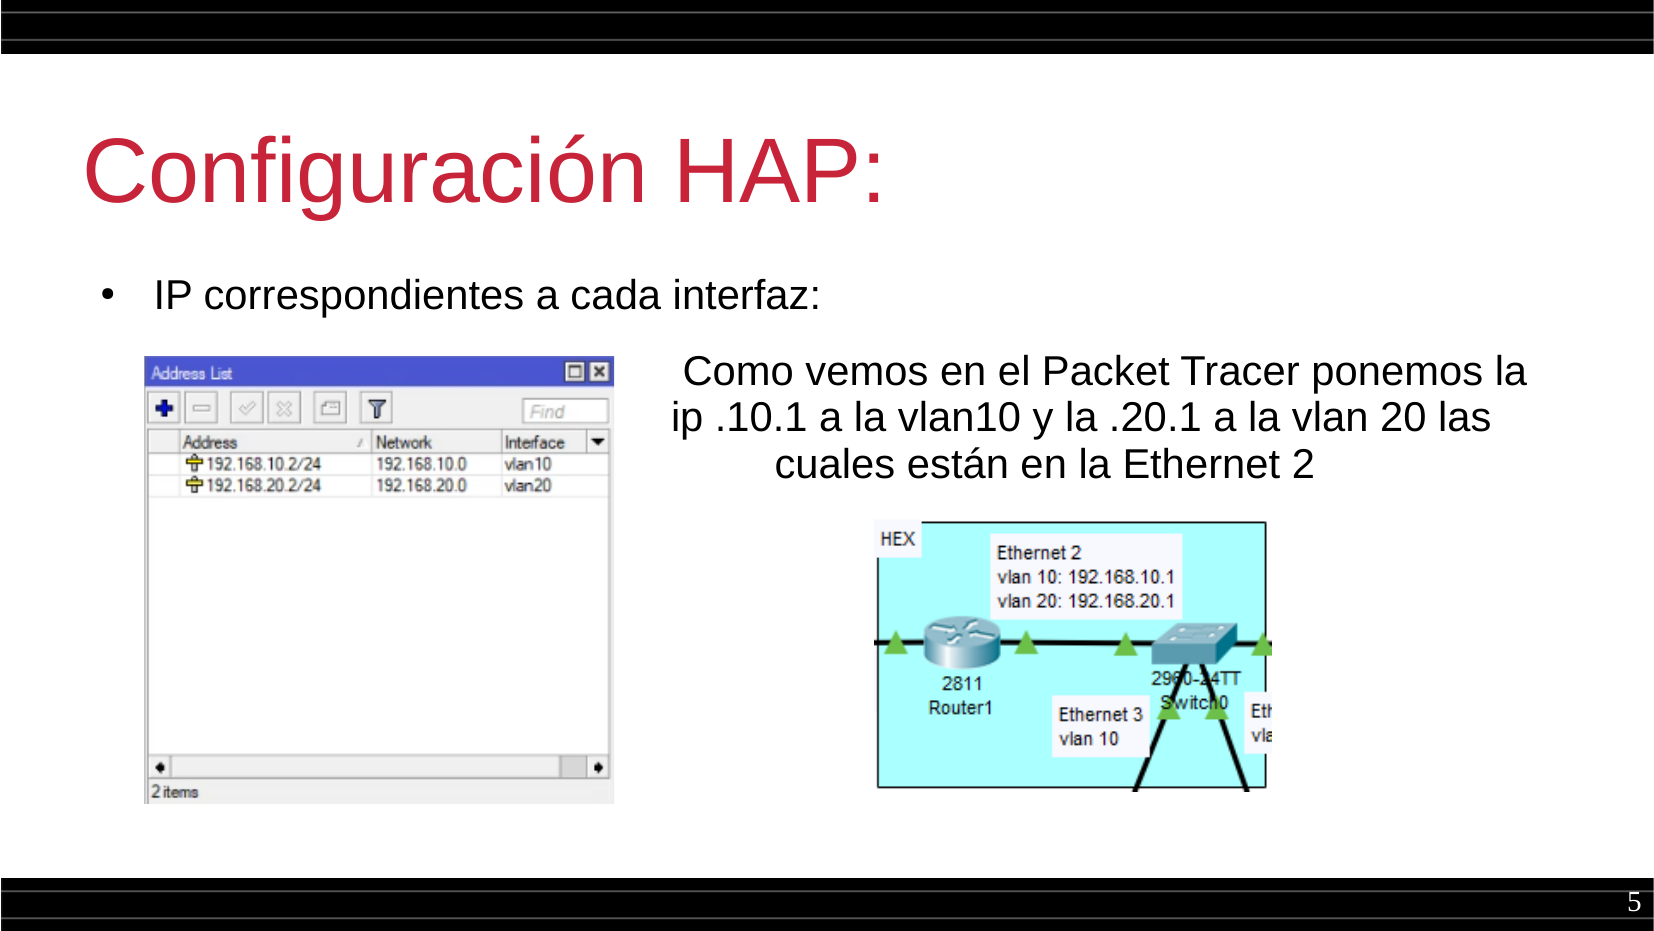

# Configuración HAP:
IP correspondientes a cada interfaz:
 Como vemos en el Packet Tracer ponemos la ip .10.1 a la vlan10 y la .20.1 a la vlan 20 las cuales están en la Ethernet 2